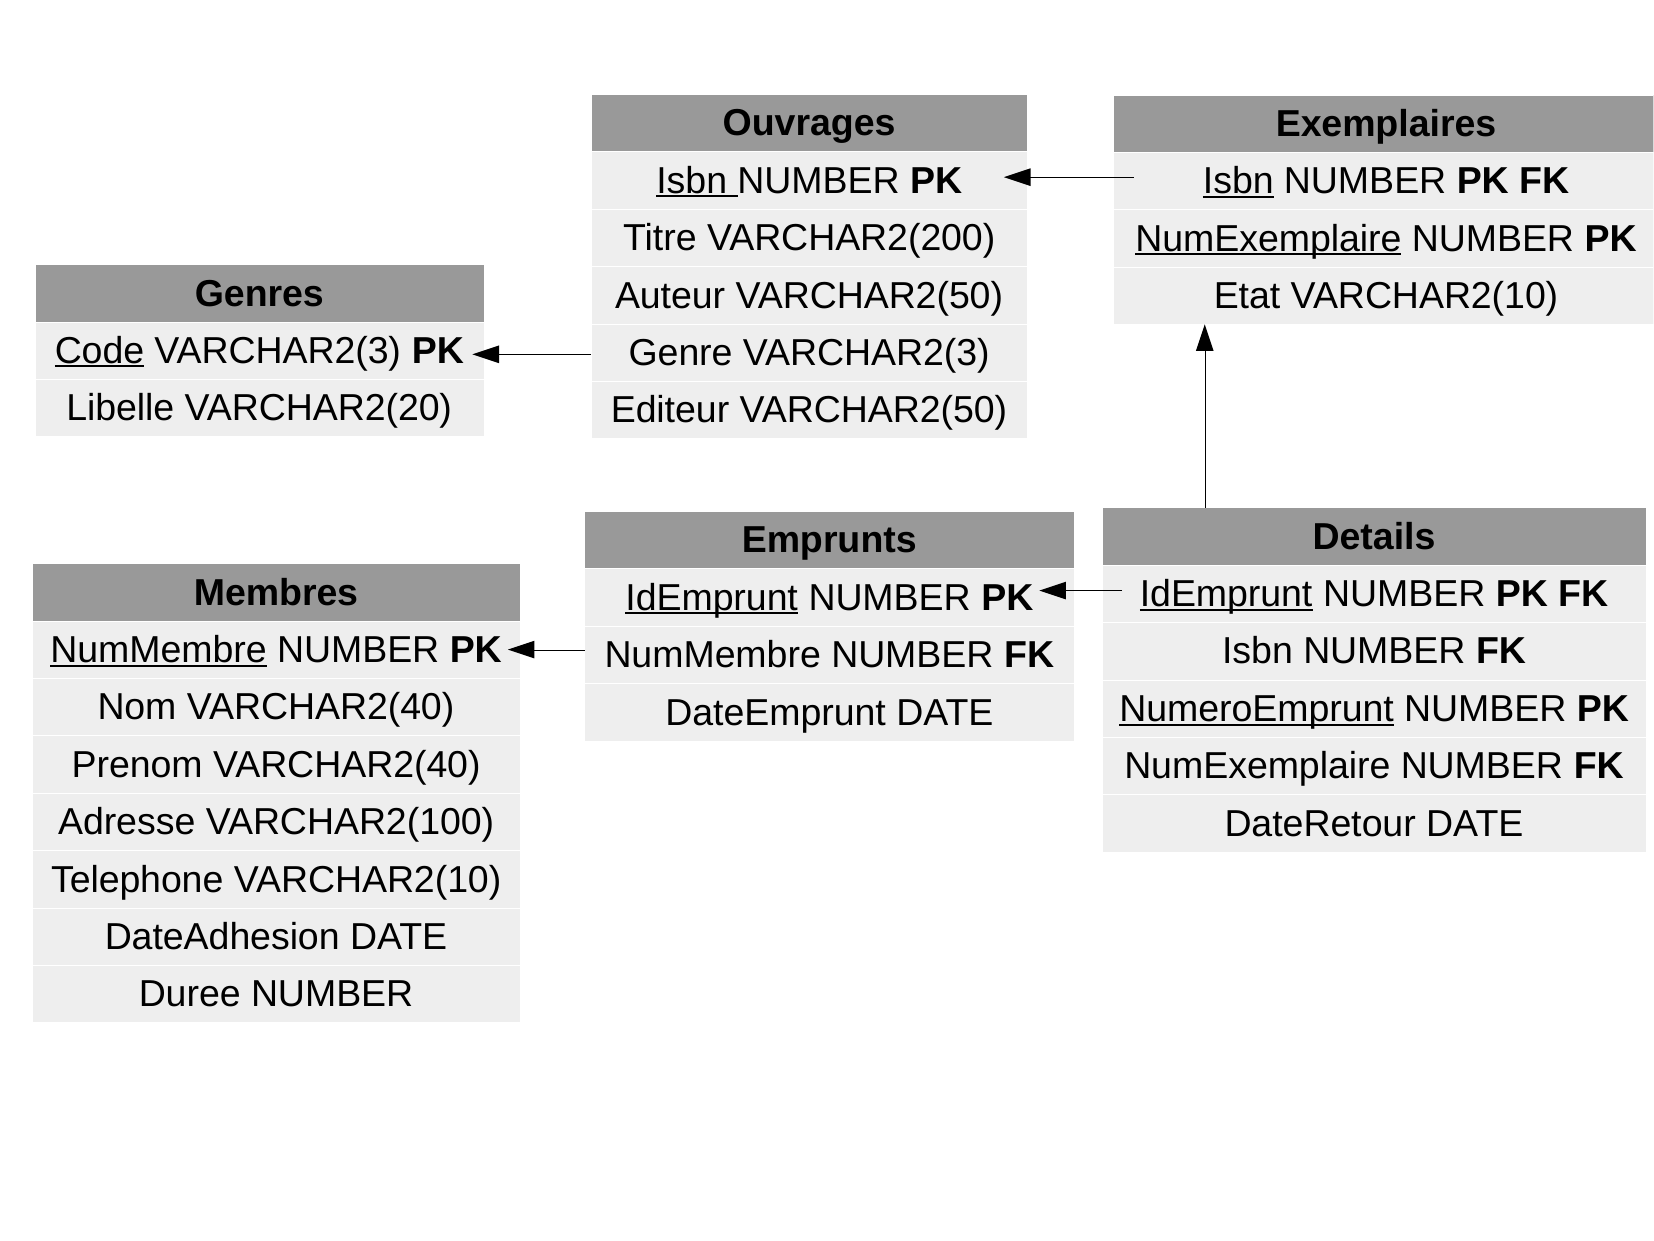

| Ouvrages |
| --- |
| Isbn NUMBER PK |
| Titre VARCHAR2(200) |
| Auteur VARCHAR2(50) |
| Genre VARCHAR2(3) |
| Editeur VARCHAR2(50) |
| Exemplaires |
| --- |
| Isbn NUMBER PK FK |
| NumExemplaire NUMBER PK |
| Etat VARCHAR2(10) |
| Genres |
| --- |
| Code VARCHAR2(3) PK |
| Libelle VARCHAR2(20) |
| Details |
| --- |
| IdEmprunt NUMBER PK FK |
| Isbn NUMBER FK |
| NumeroEmprunt NUMBER PK |
| NumExemplaire NUMBER FK |
| DateRetour DATE |
| Emprunts |
| --- |
| IdEmprunt NUMBER PK |
| NumMembre NUMBER FK |
| DateEmprunt DATE |
| Membres |
| --- |
| NumMembre NUMBER PK |
| Nom VARCHAR2(40) |
| Prenom VARCHAR2(40) |
| Adresse VARCHAR2(100) |
| Telephone VARCHAR2(10) |
| DateAdhesion DATE |
| Duree NUMBER |